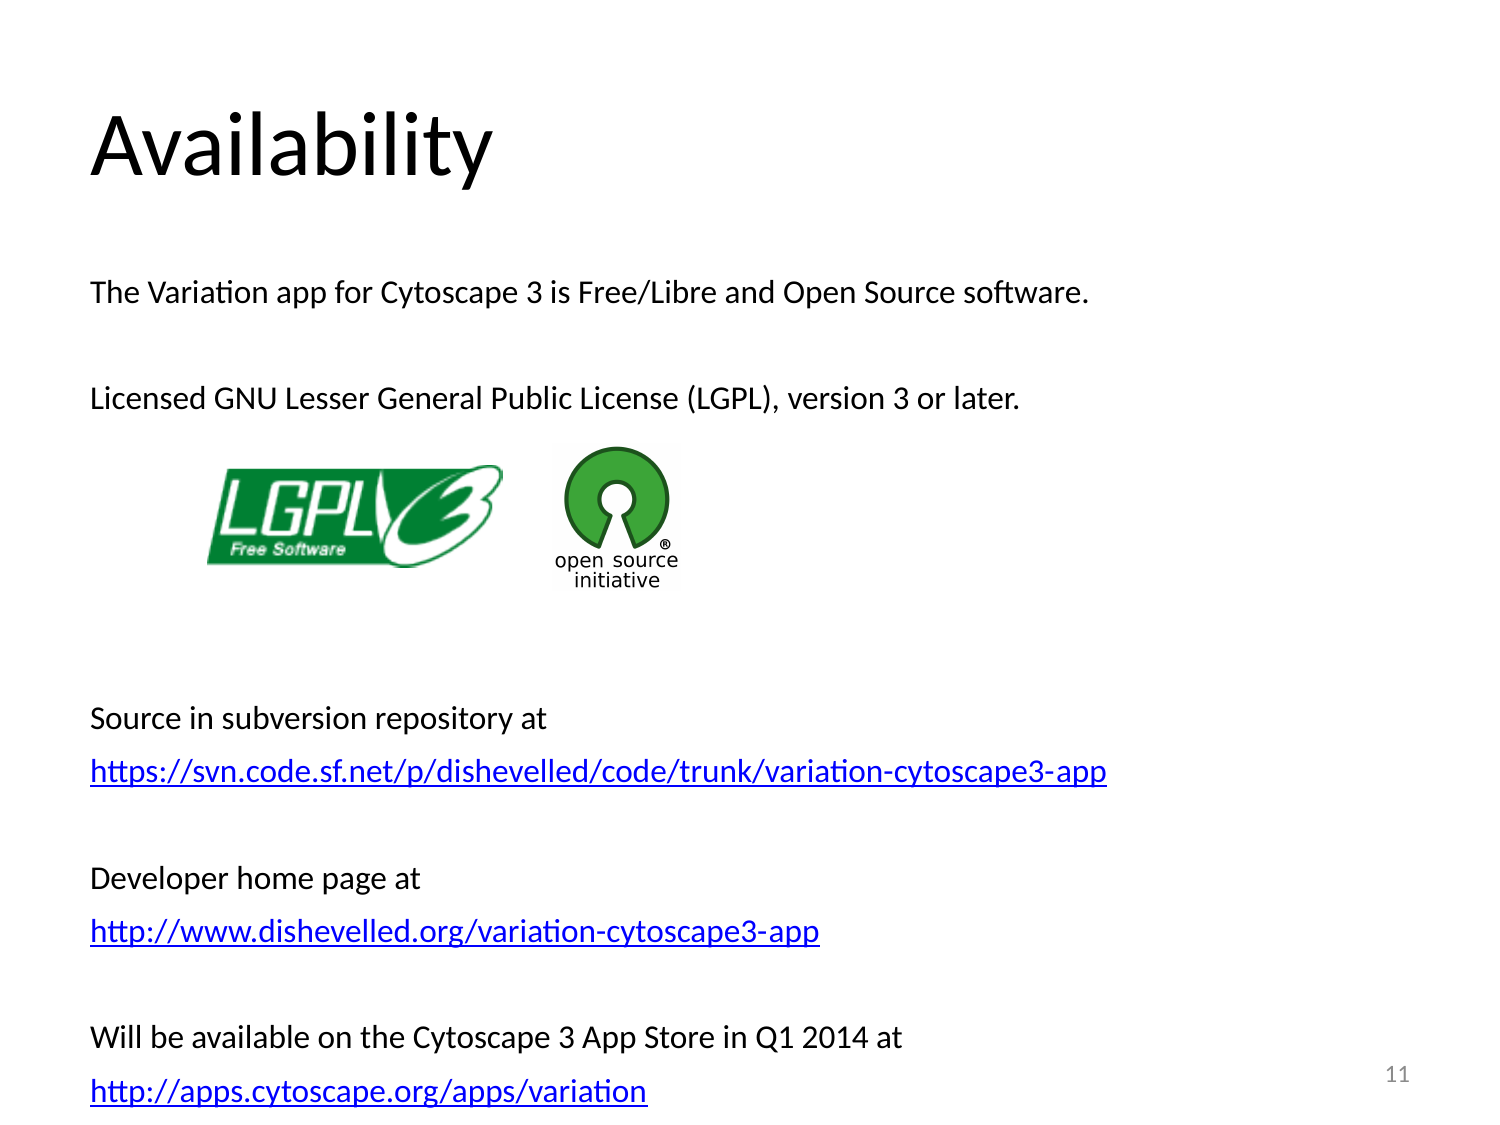

# Availability
The Variation app for Cytoscape 3 is Free/Libre and Open Source software.
Licensed GNU Lesser General Public License (LGPL), version 3 or later.
Source in subversion repository at
https://svn.code.sf.net/p/dishevelled/code/trunk/variation-cytoscape3-app
Developer home page at
http://www.dishevelled.org/variation-cytoscape3-app
Will be available on the Cytoscape 3 App Store in Q1 2014 at
http://apps.cytoscape.org/apps/variation